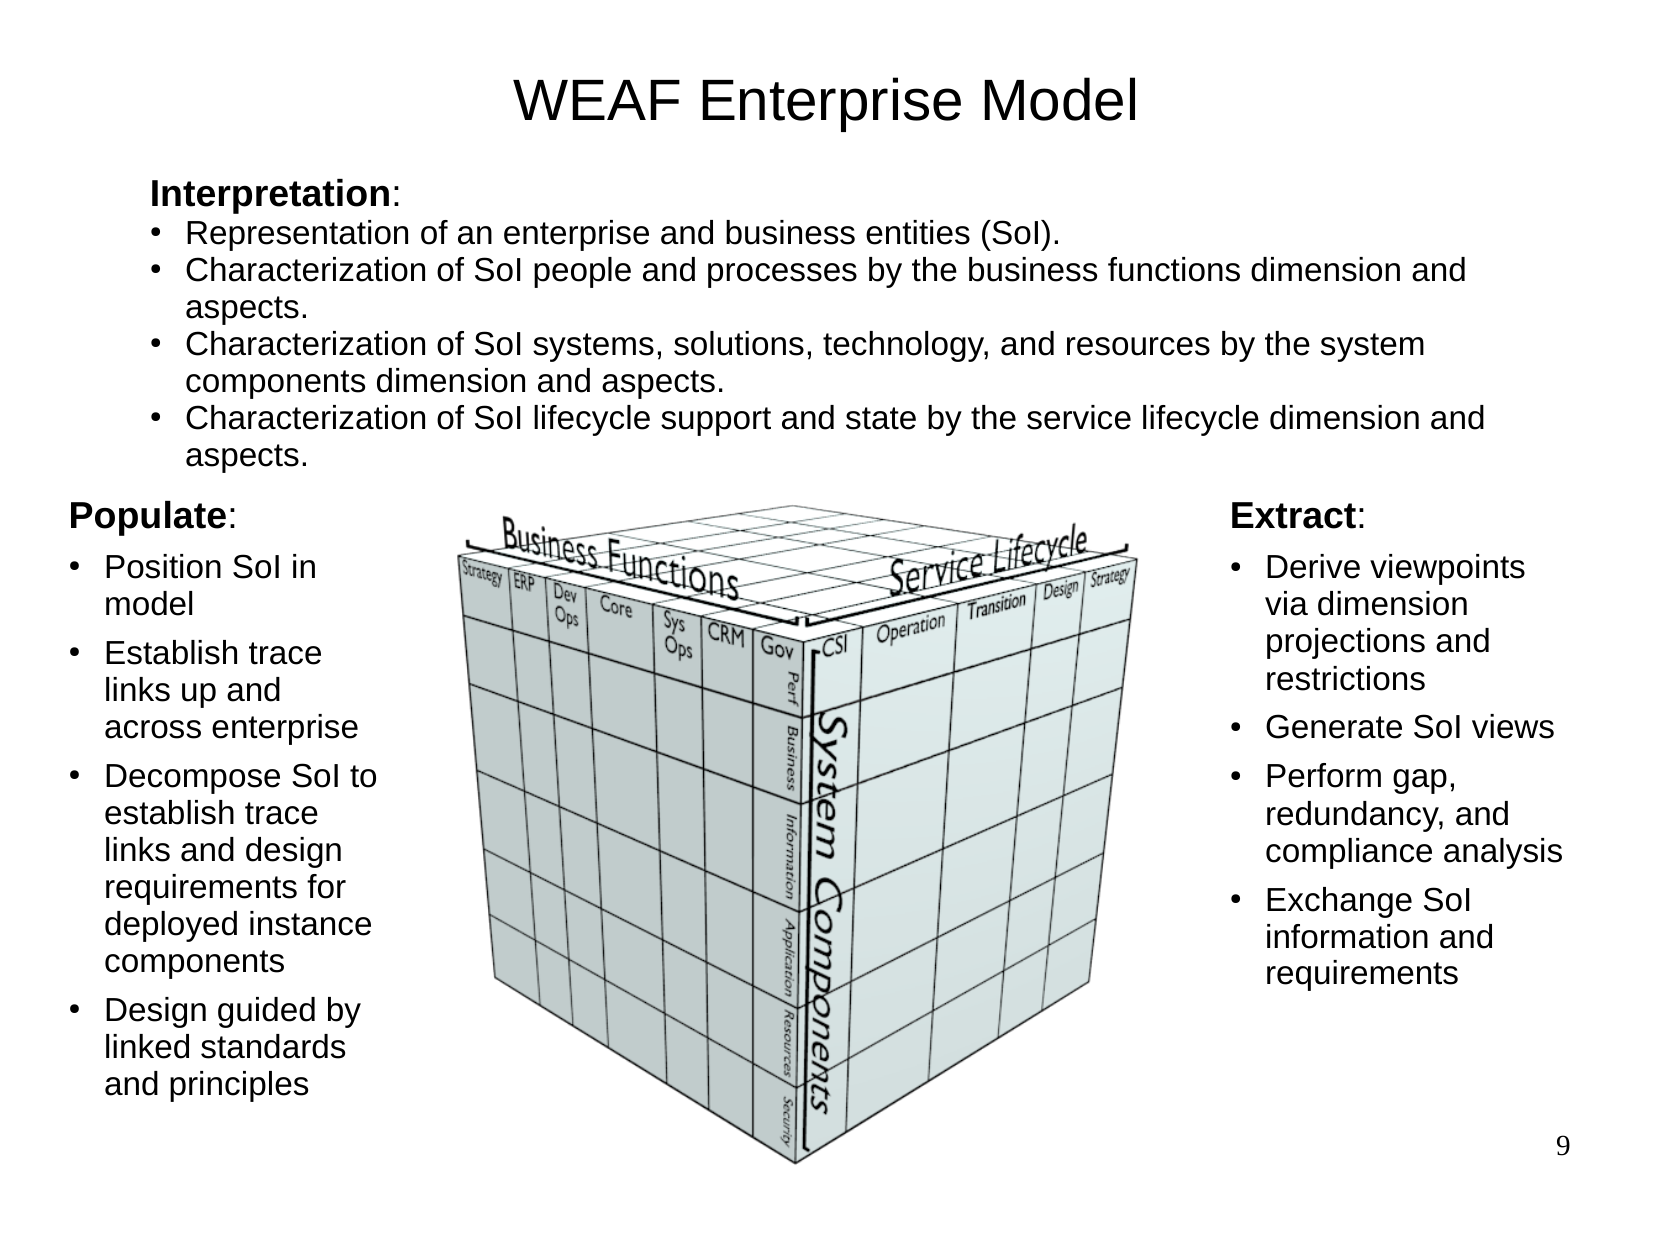

# WEAF Enterprise Model
Interpretation:
Representation of an enterprise and business entities (SoI).
Characterization of SoI people and processes by the business functions dimension and aspects.
Characterization of SoI systems, solutions, technology, and resources by the system components dimension and aspects.
Characterization of SoI lifecycle support and state by the service lifecycle dimension and aspects.
Populate:
Position SoI in model
Establish trace links up and across enterprise
Decompose SoI to establish trace links and design requirements for deployed instance components
Design guided by linked standards and principles
Extract:
Derive viewpoints via dimension projections and restrictions
Generate SoI views
Perform gap, redundancy, and compliance analysis
Exchange SoI information and requirements
9